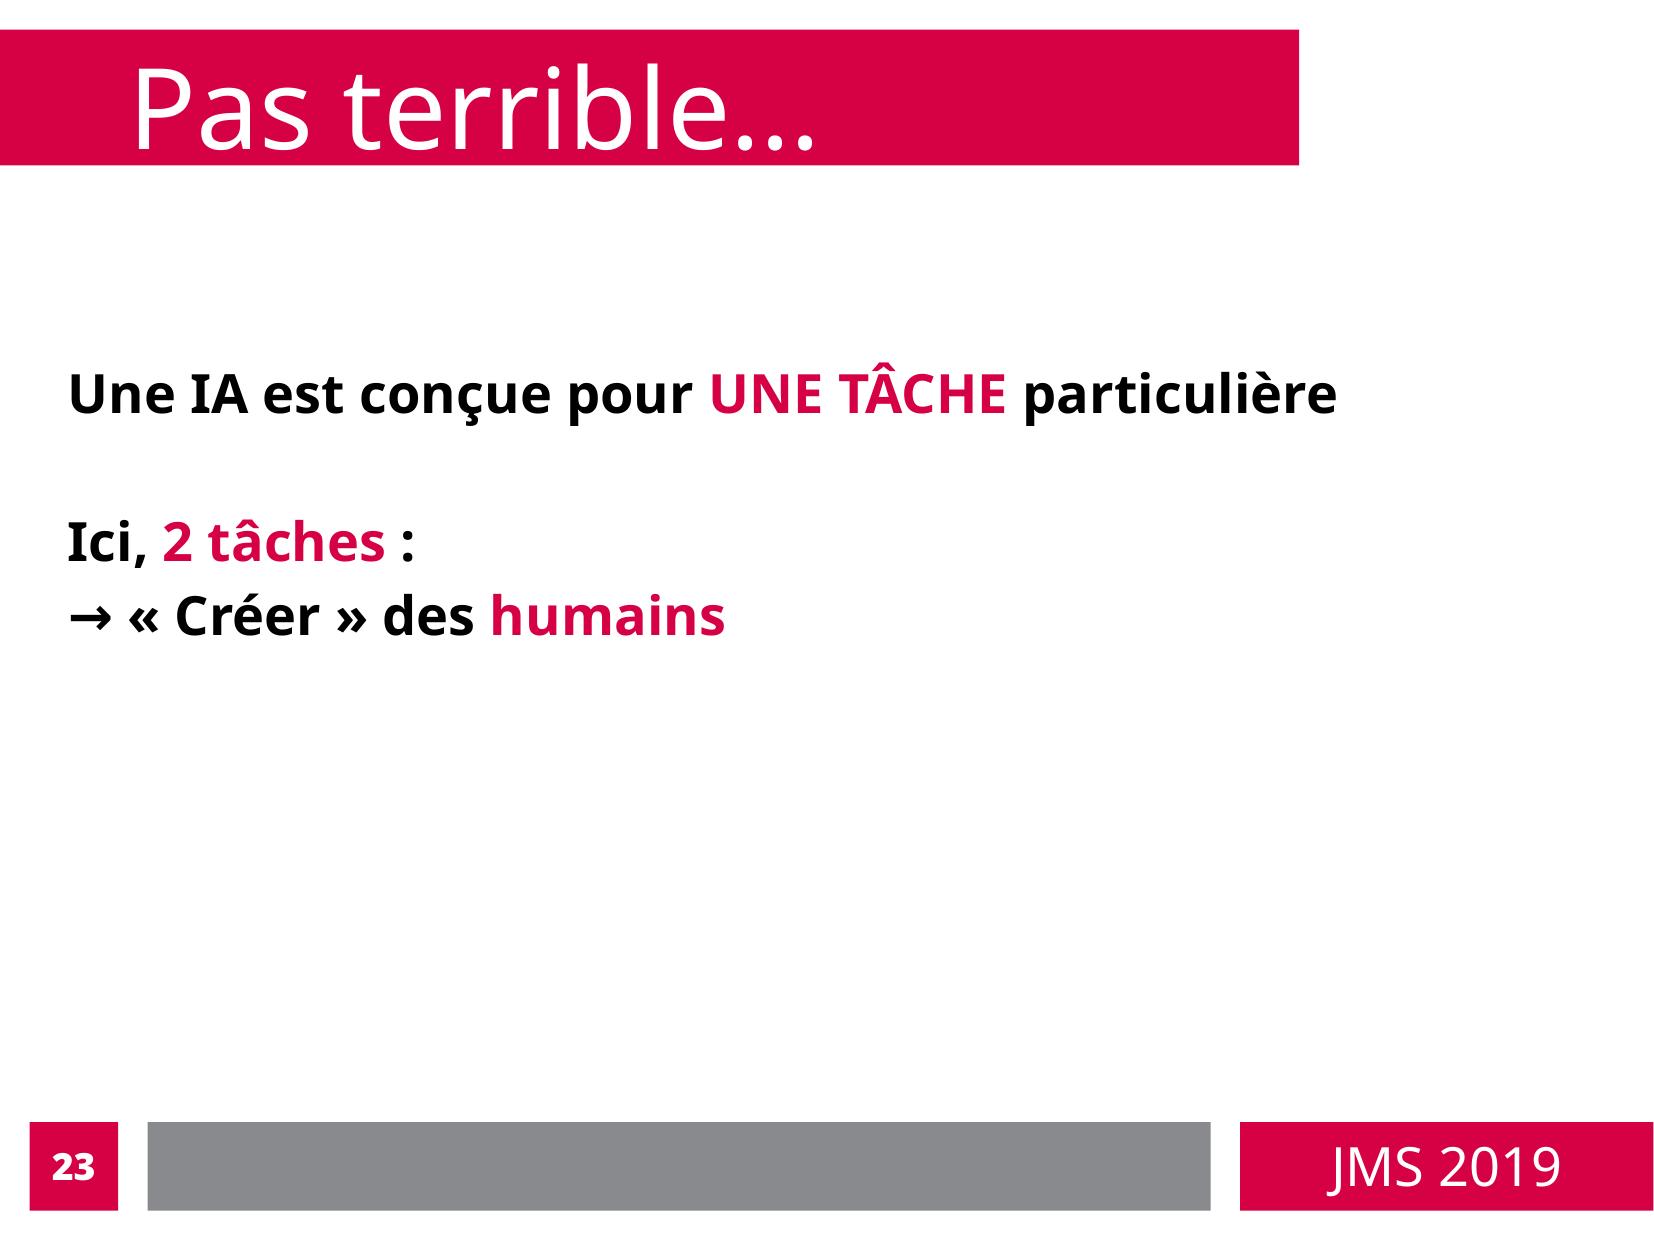

# Pas terrible...
Une IA est conçue pour UNE TÂCHE particulière
Ici, 2 tâches :
→ « Créer » des humains
23